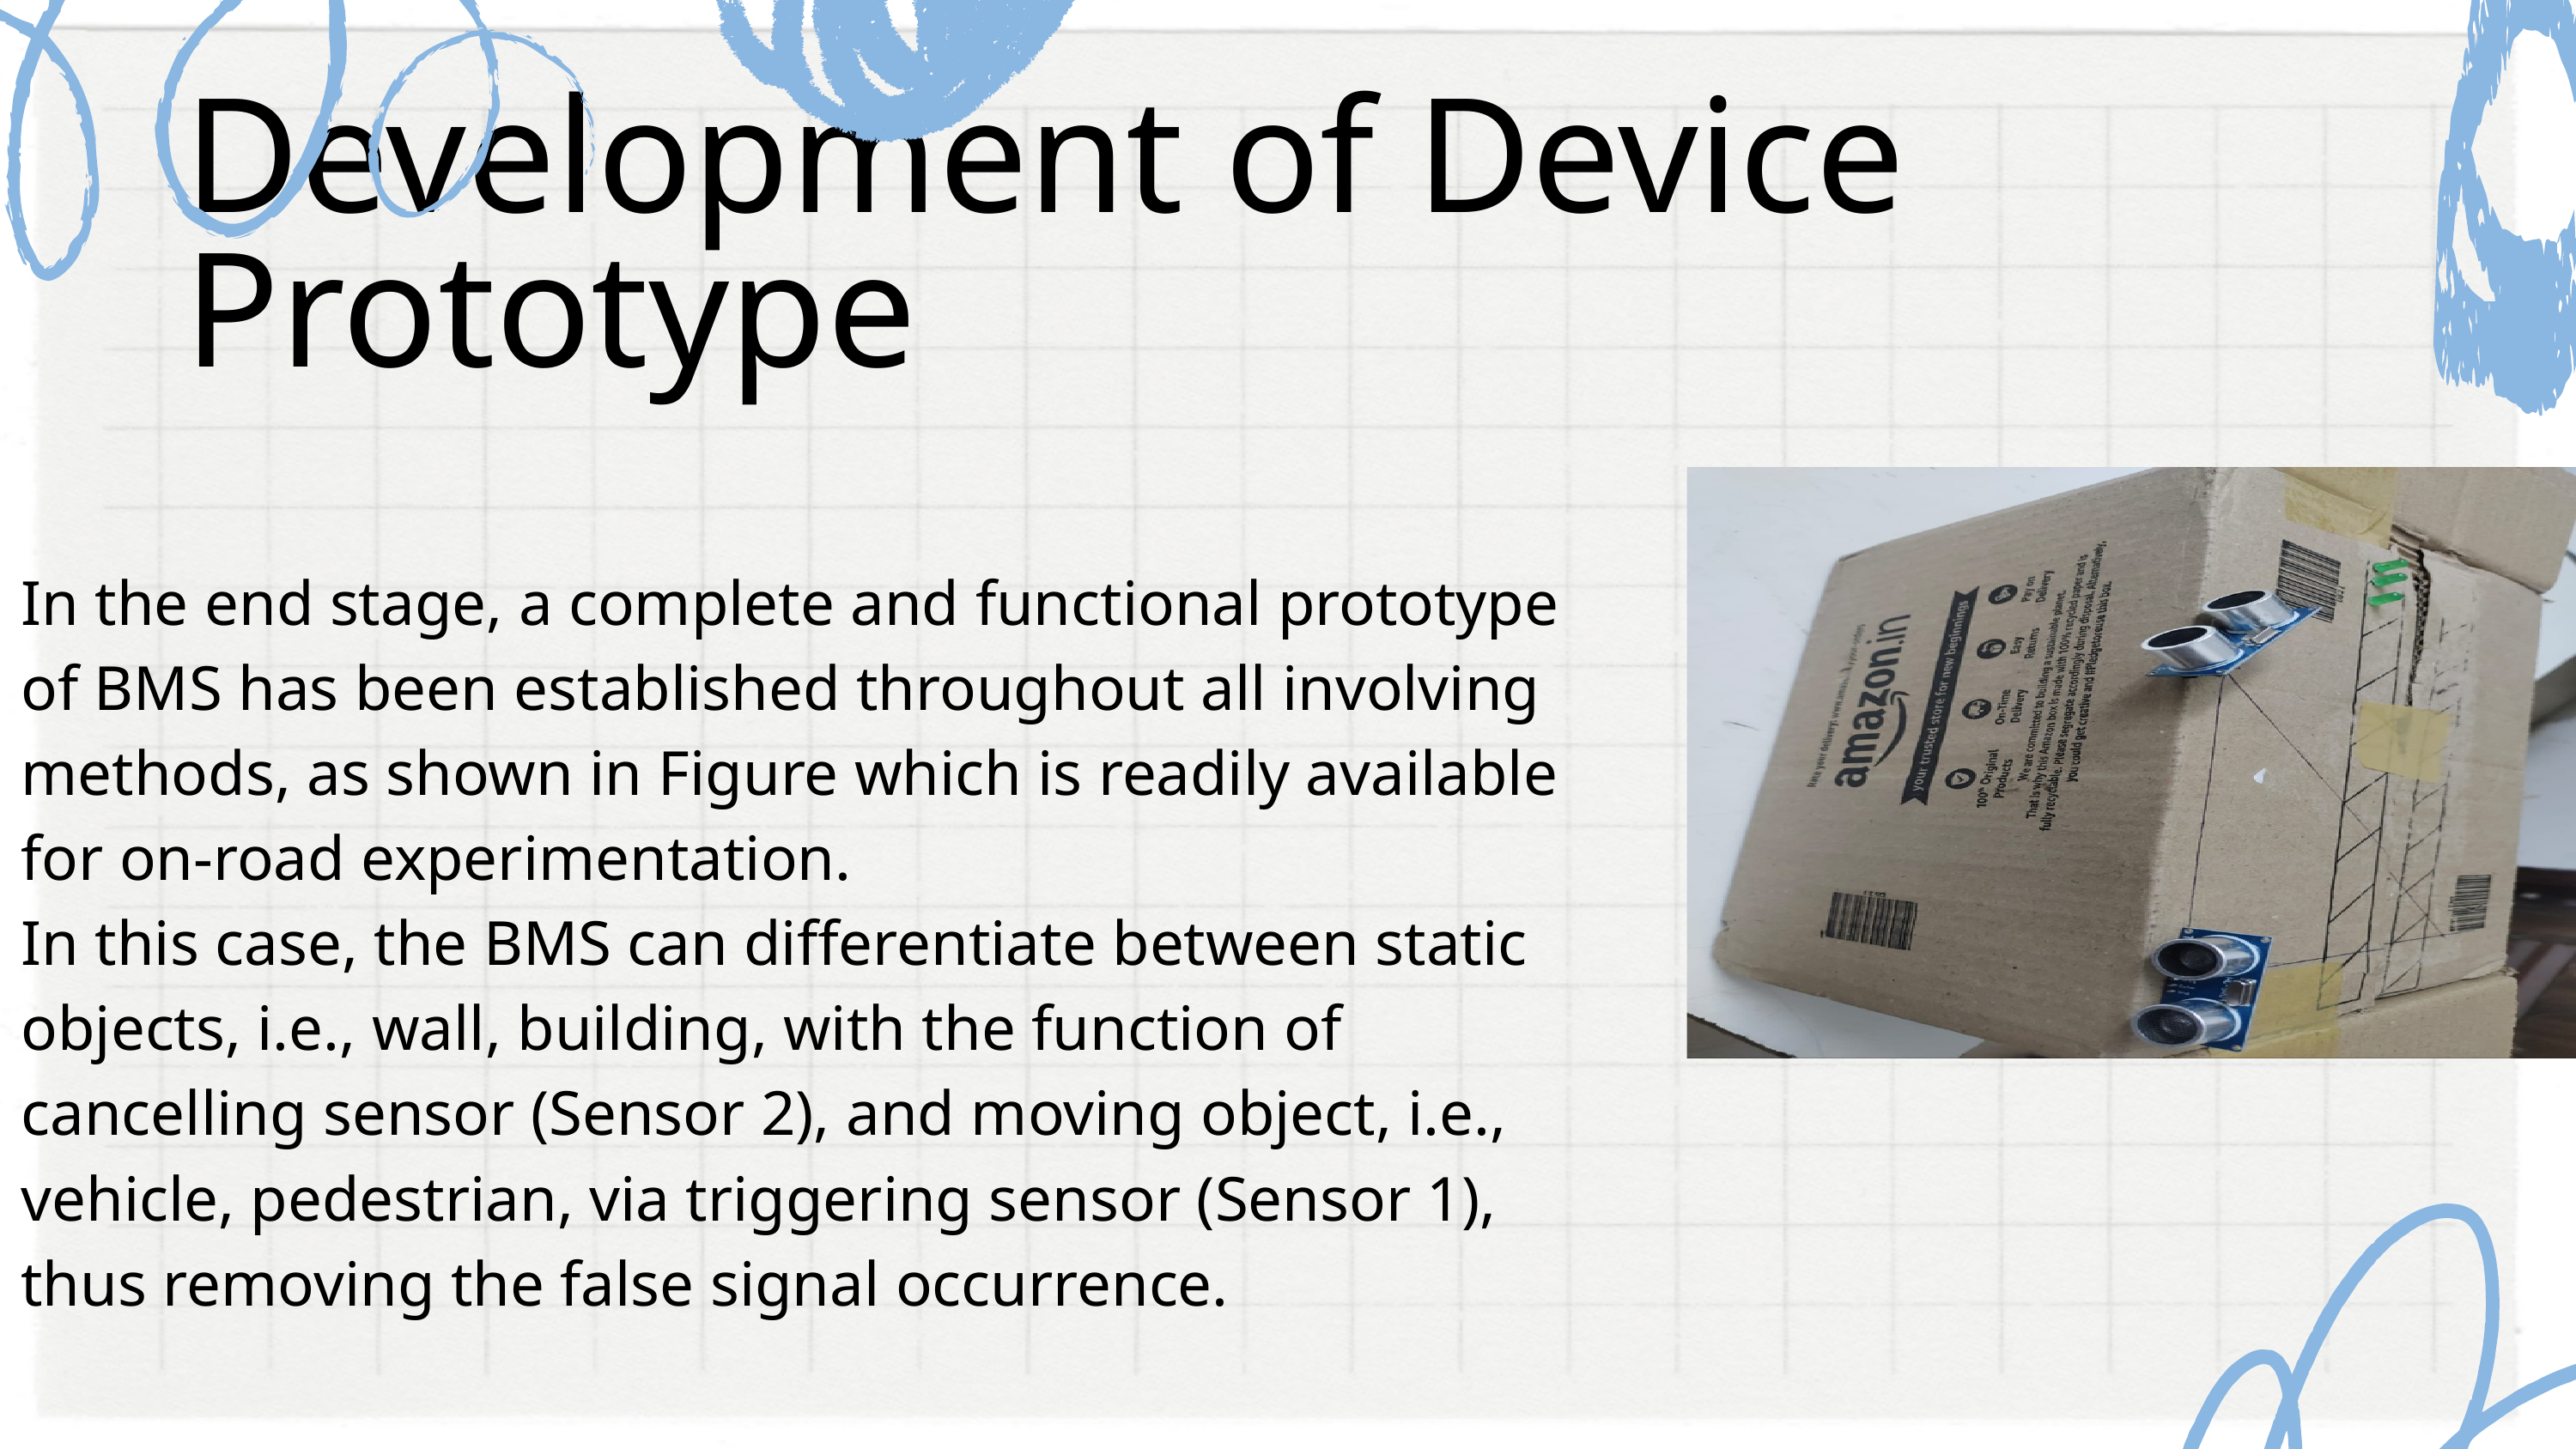

Development of Device Prototype
In the end stage, a complete and functional prototype of BMS has been established throughout all involving methods, as shown in Figure which is readily available for on-road experimentation.
In this case, the BMS can differentiate between static objects, i.e., wall, building, with the function of cancelling sensor (Sensor 2), and moving object, i.e., vehicle, pedestrian, via triggering sensor (Sensor 1), thus removing the false signal occurrence.